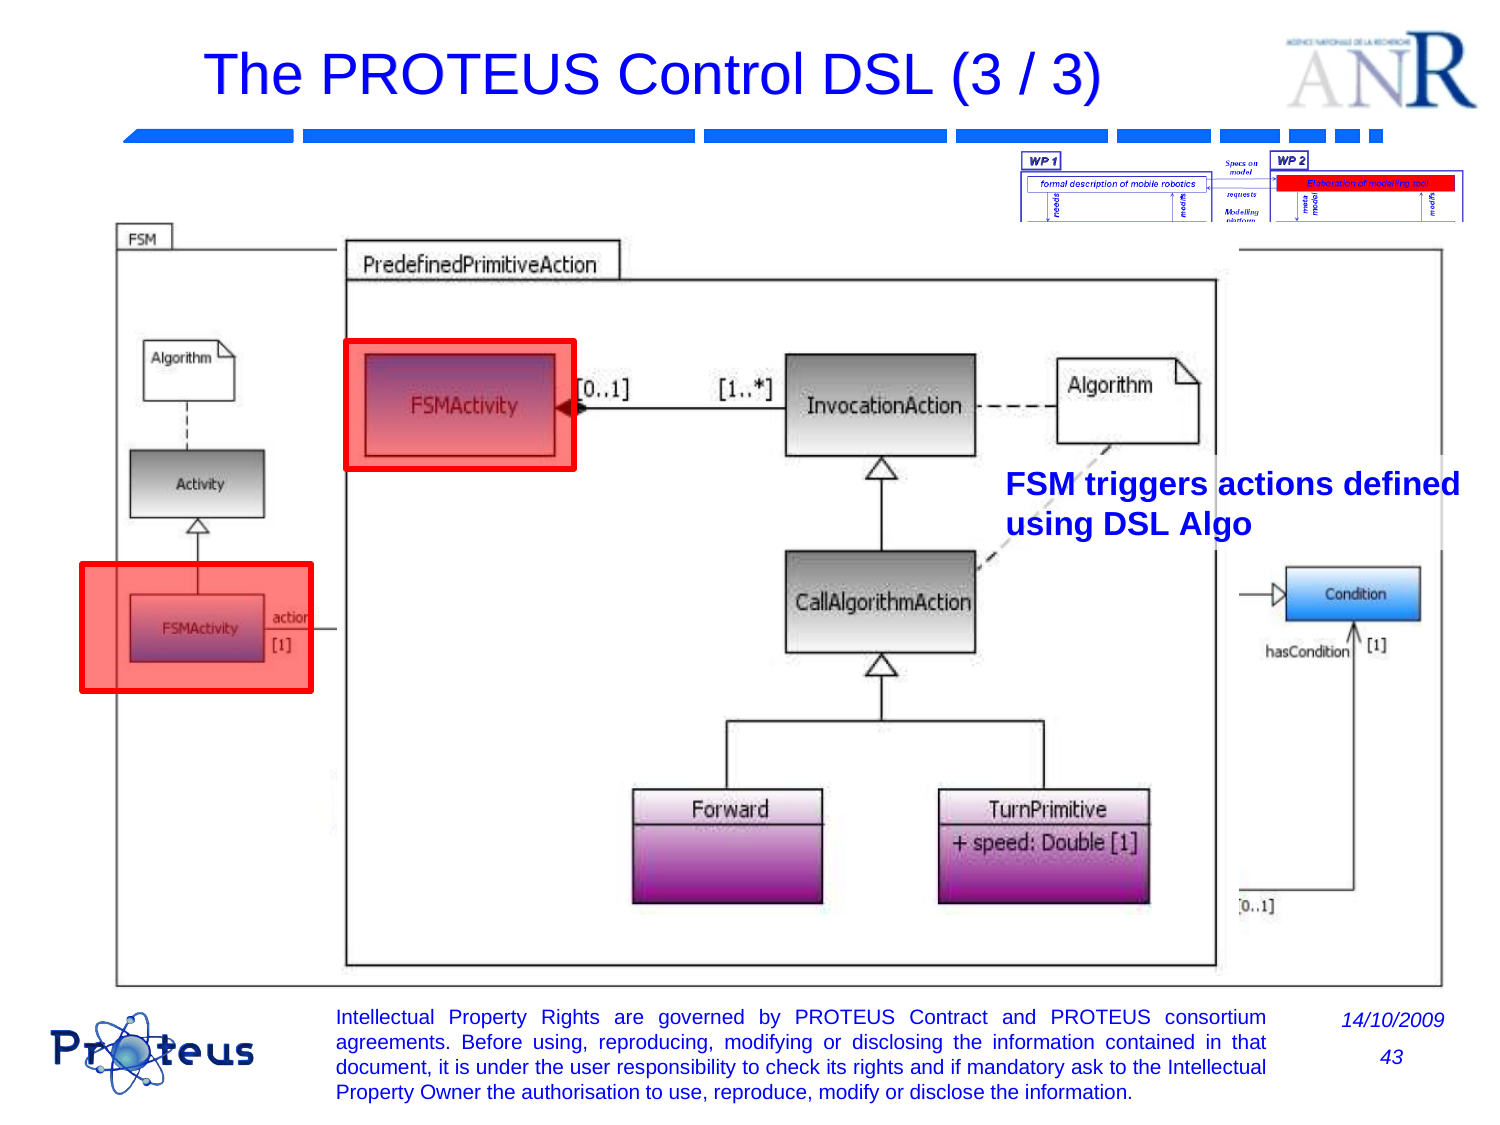

# The PROTEUS Control DSL (3 / 3)
FSM triggers actions defined using DSL Algo